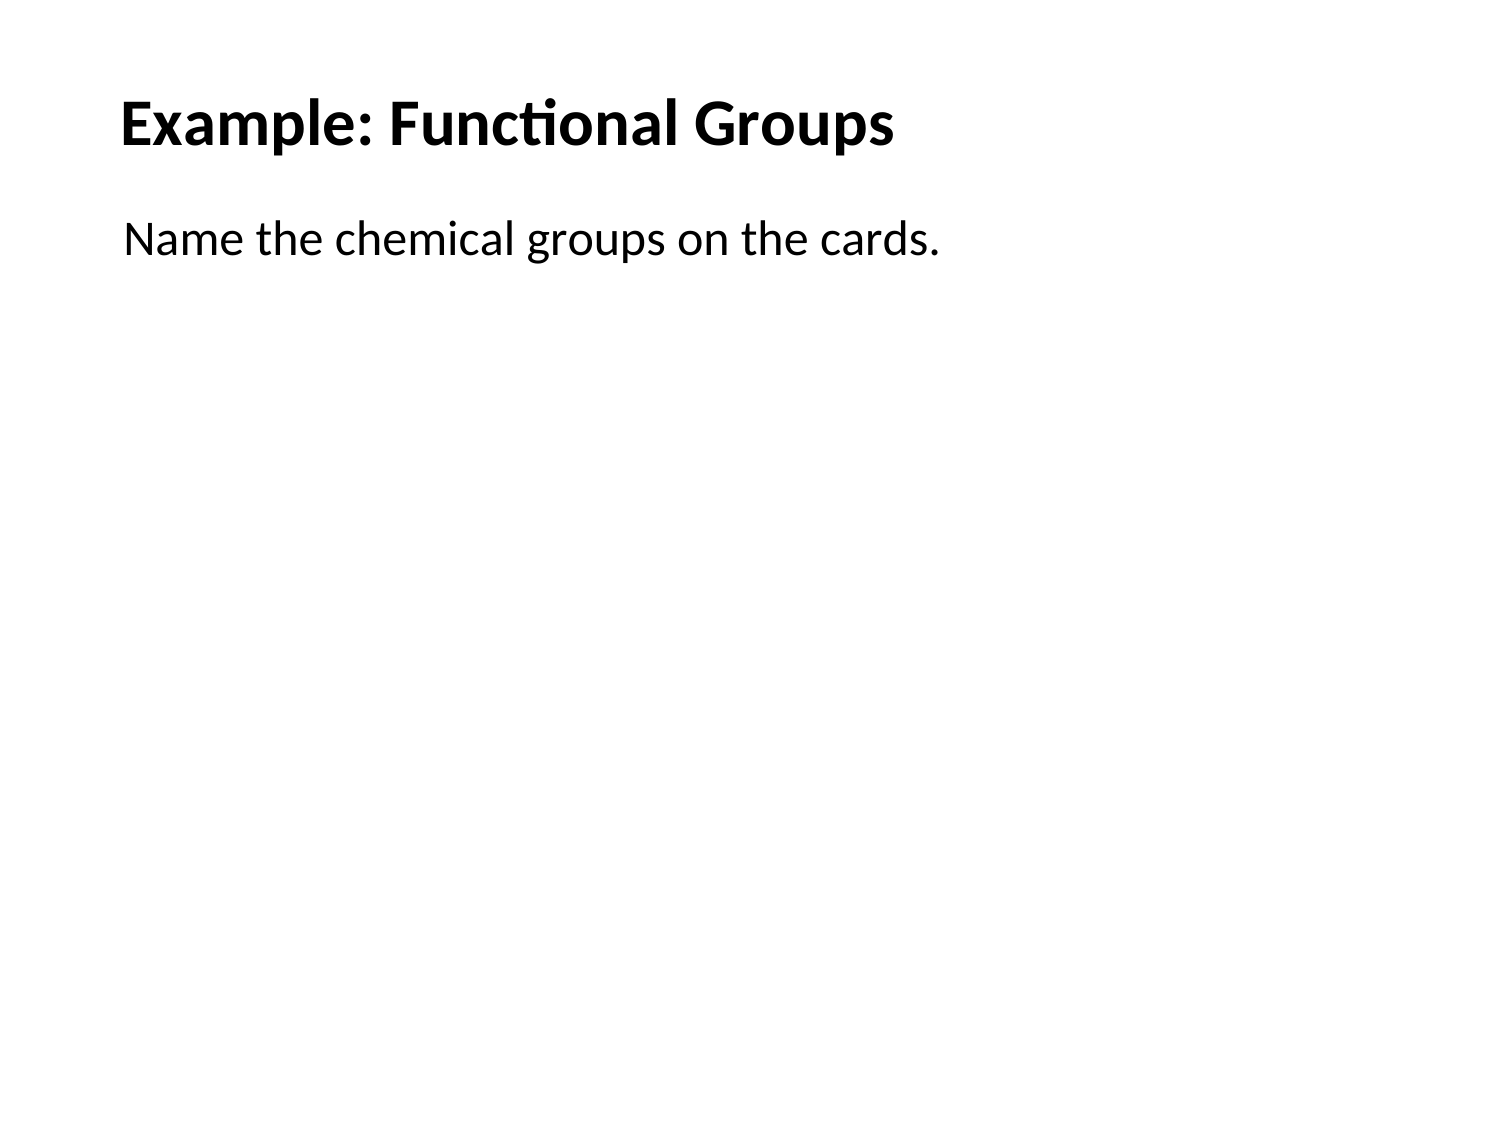

Example: Functional Groups
Name the chemical groups on the cards.